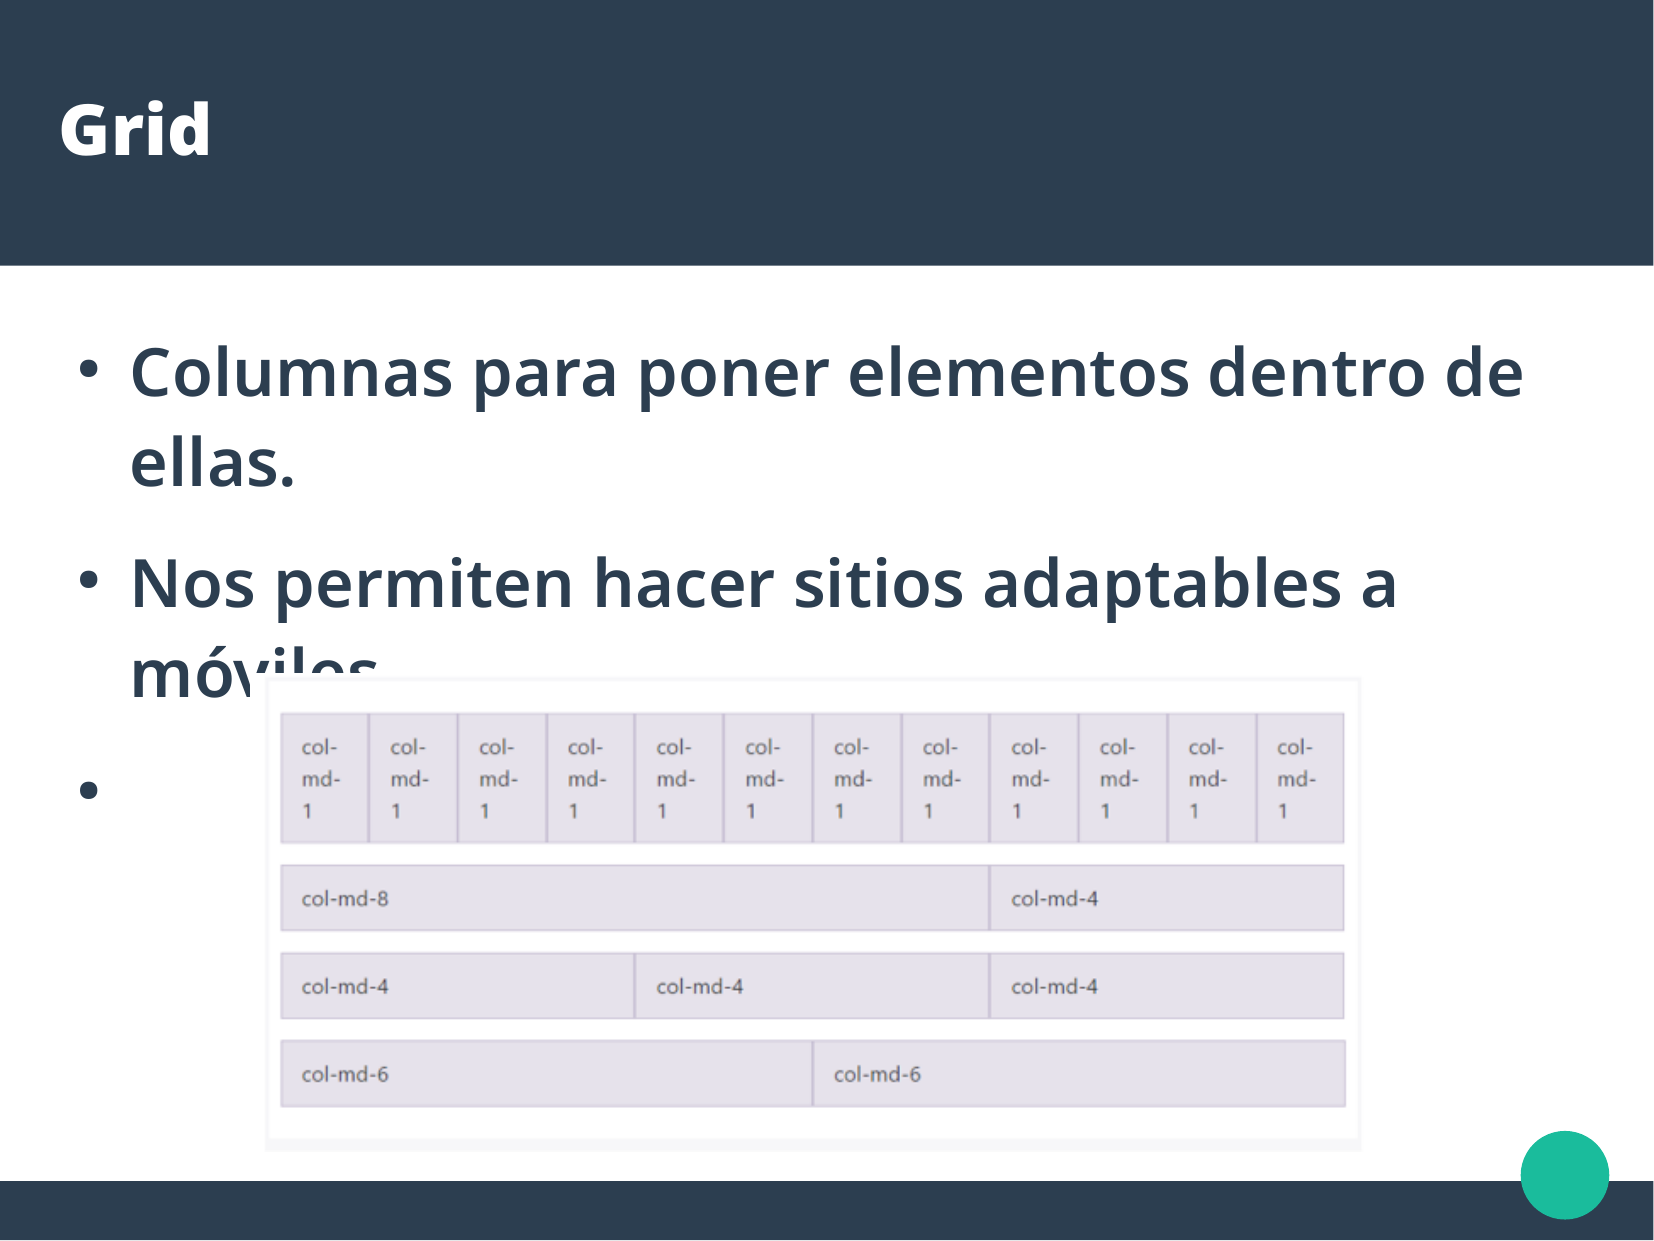

# Grid
Columnas para poner elementos dentro de ellas.
Nos permiten hacer sitios adaptables a móviles.